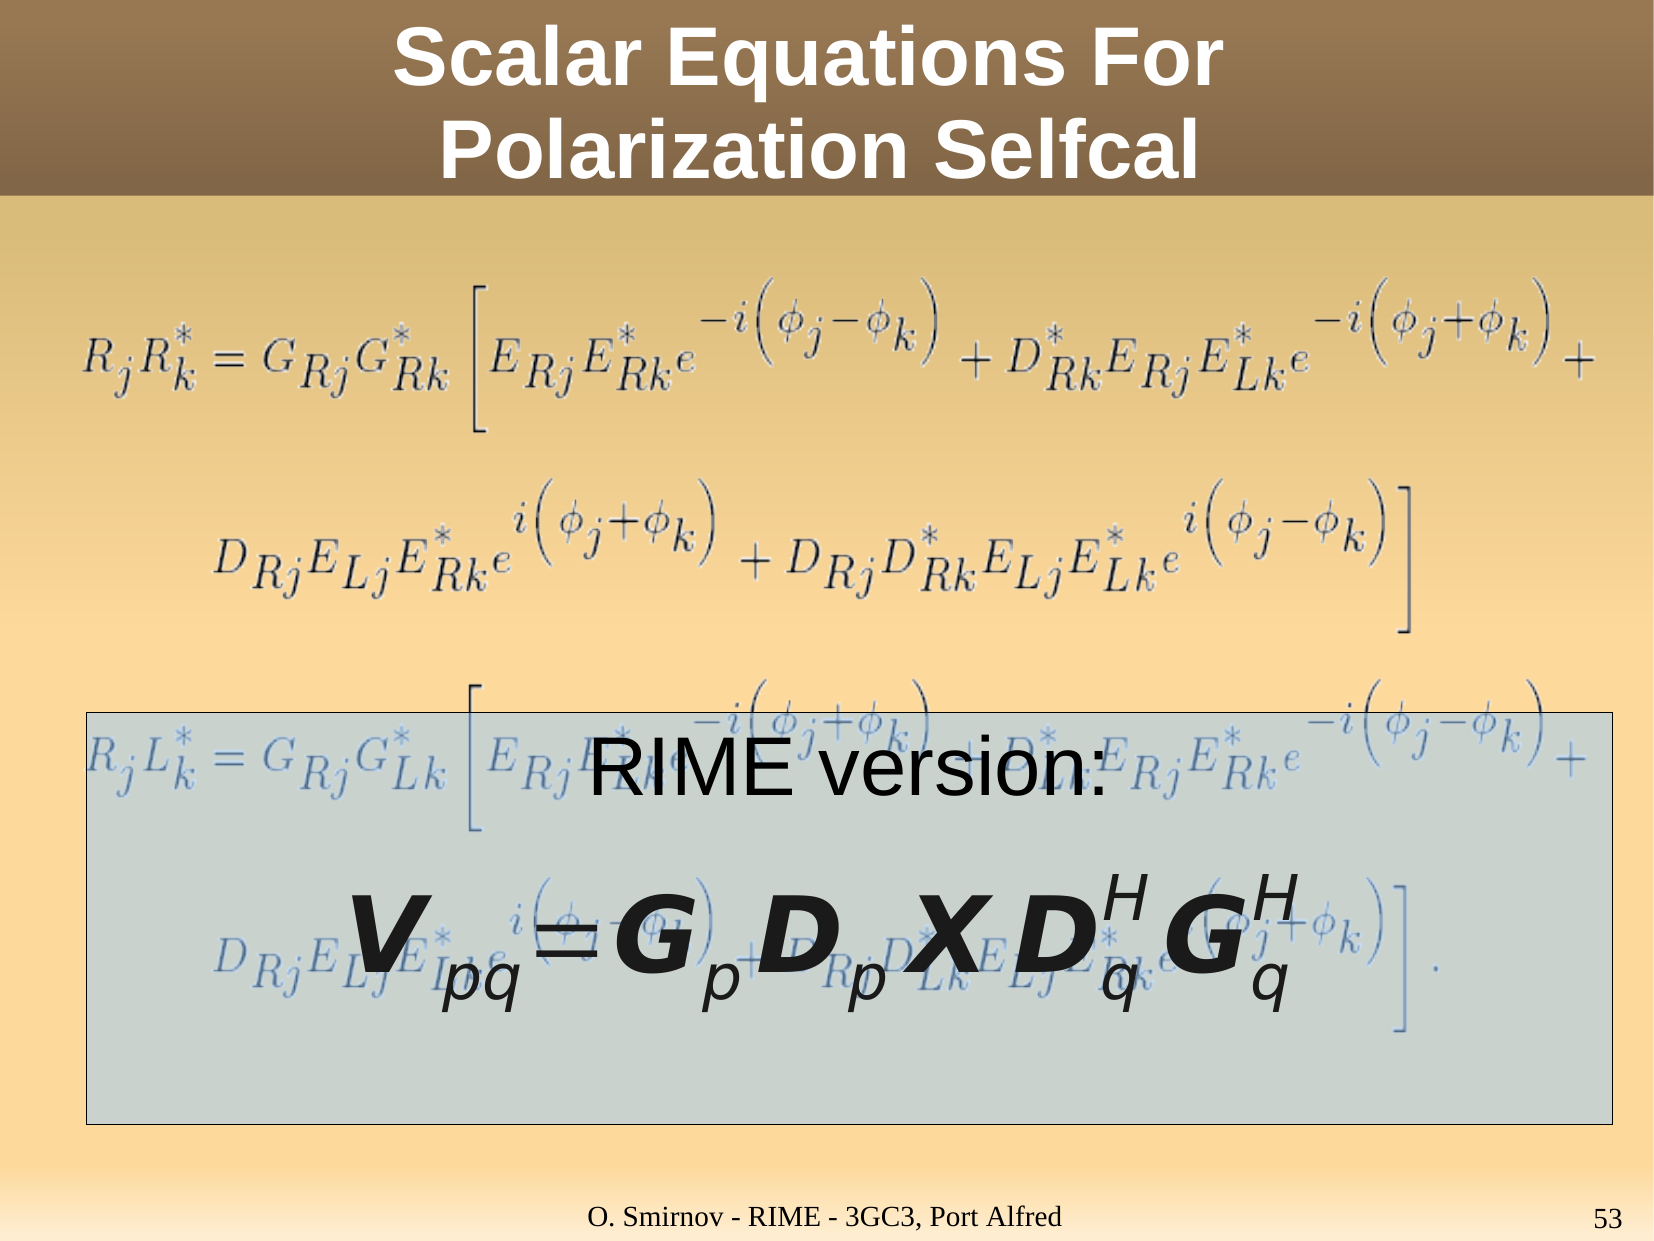

# Scalar Equations For Polarization Selfcal
RIME version:
O. Smirnov - RIME - 3GC3, Port Alfred
53